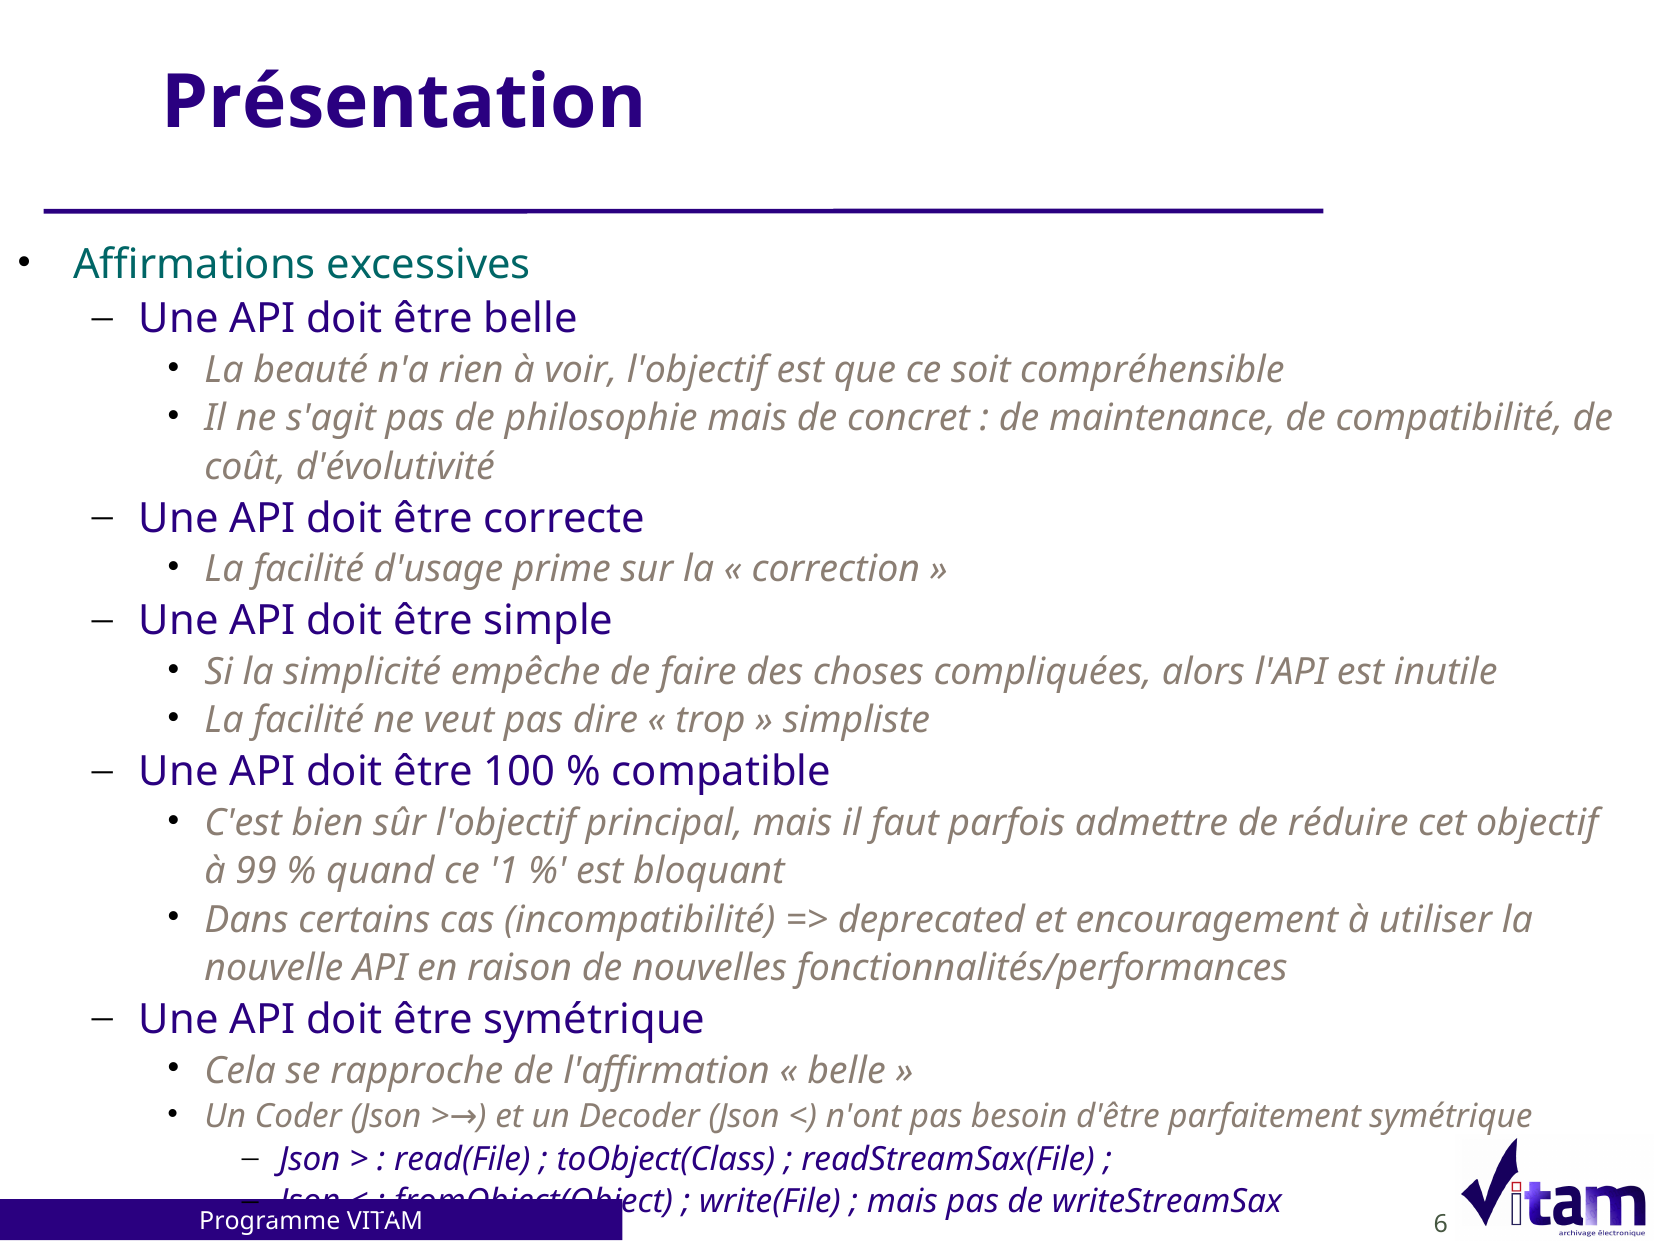

# Présentation
Affirmations excessives
Une API doit être belle
La beauté n'a rien à voir, l'objectif est que ce soit compréhensible
Il ne s'agit pas de philosophie mais de concret : de maintenance, de compatibilité, de coût, d'évolutivité
Une API doit être correcte
La facilité d'usage prime sur la « correction »
Une API doit être simple
Si la simplicité empêche de faire des choses compliquées, alors l'API est inutile
La facilité ne veut pas dire « trop » simpliste
Une API doit être 100 % compatible
C'est bien sûr l'objectif principal, mais il faut parfois admettre de réduire cet objectif à 99 % quand ce '1 %' est bloquant
Dans certains cas (incompatibilité) => deprecated et encouragement à utiliser la nouvelle API en raison de nouvelles fonctionnalités/performances
Une API doit être symétrique
Cela se rapproche de l'affirmation « belle »
Un Coder (Json >→) et un Decoder (Json <) n'ont pas besoin d'être parfaitement symétrique
Json > : read(File) ; toObject(Class) ; readStreamSax(File) ;
Json < : fromObject(Object) ; write(File) ; mais pas de writeStreamSax
6